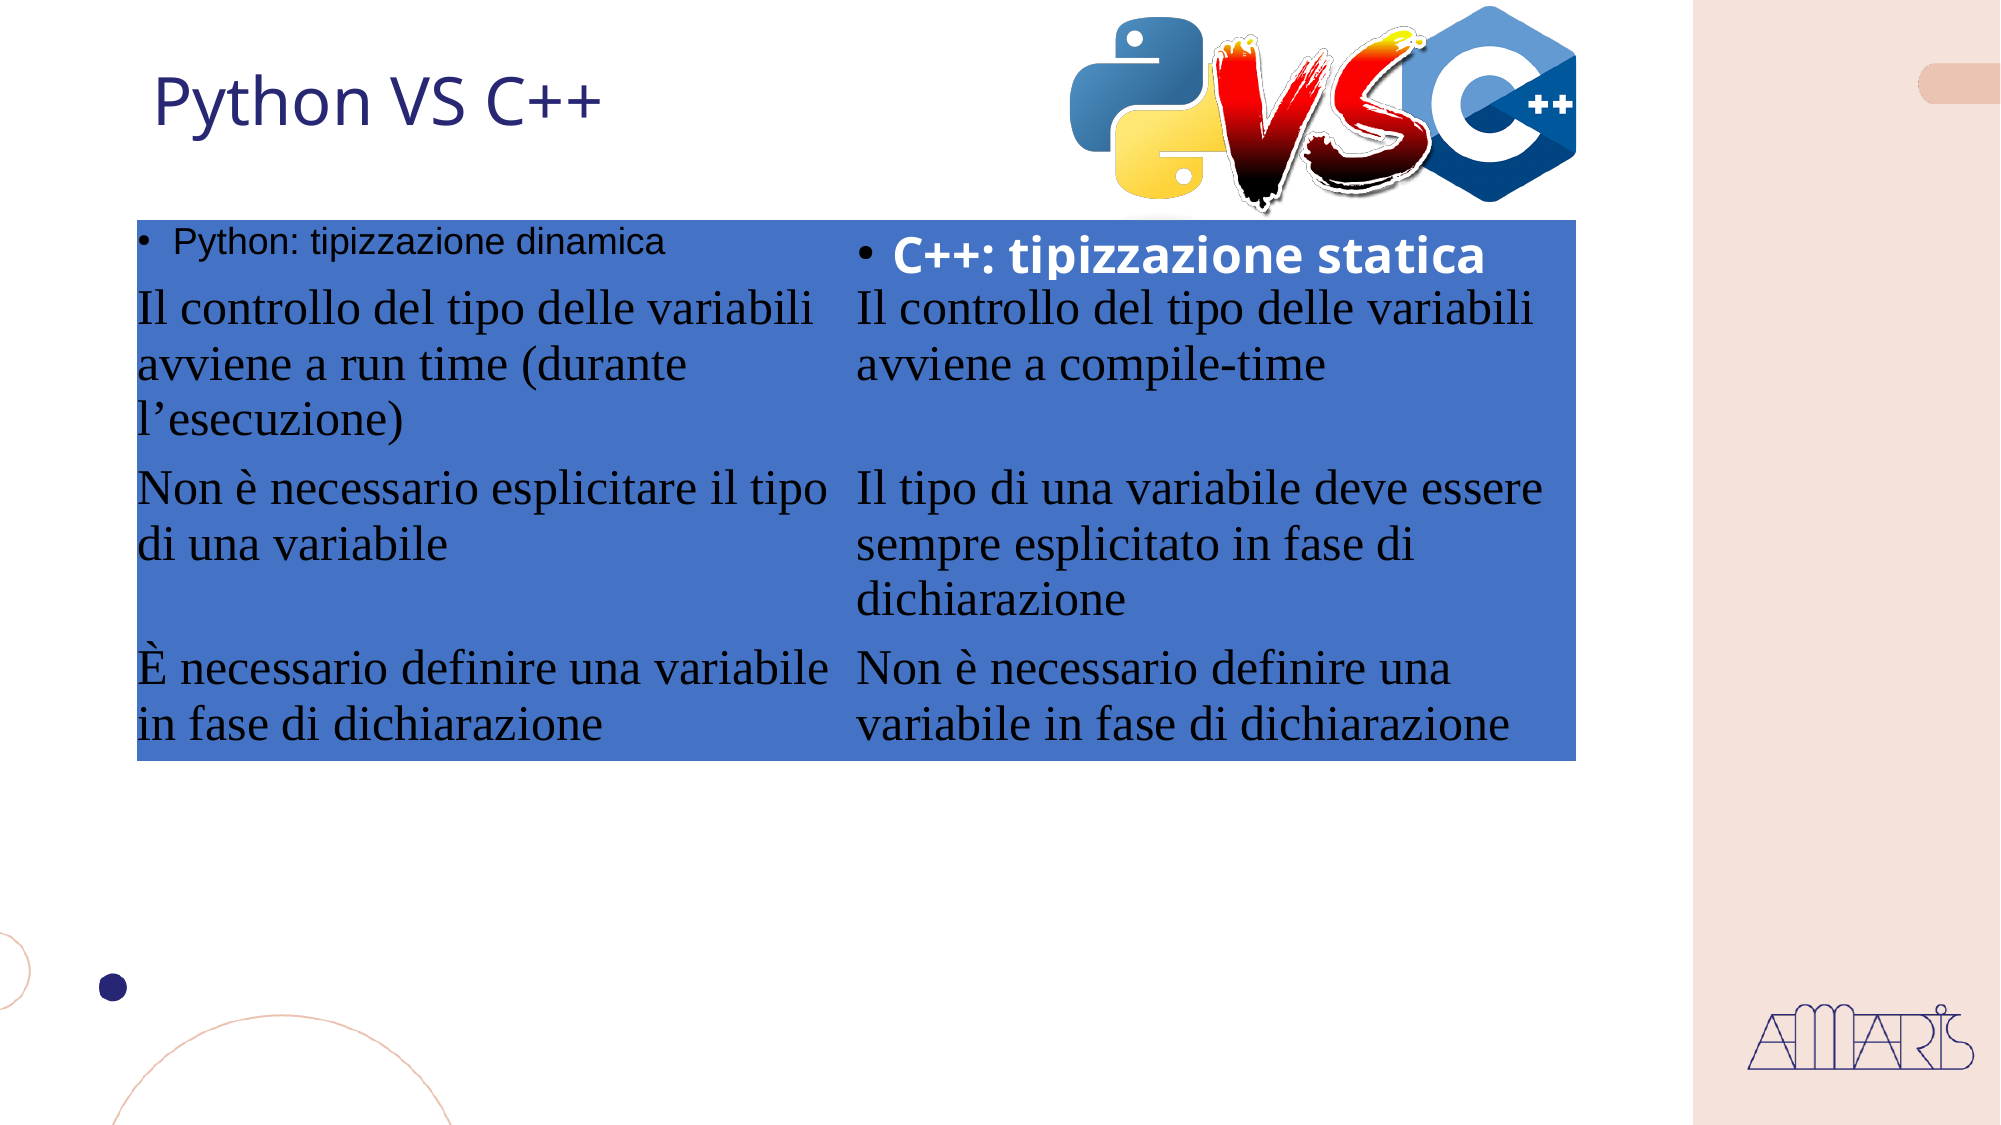

# Python VS C++
| Python: tipizzazione dinamica | C++: tipizzazione statica |
| --- | --- |
| Il controllo del tipo delle variabili avviene a run time (durante l’esecuzione) | Il controllo del tipo delle variabili avviene a compile-time |
| Non è necessario esplicitare il tipo di una variabile | Il tipo di una variabile deve essere sempre esplicitato in fase di dichiarazione |
| È necessario definire una variabile in fase di dichiarazione | Non è necessario definire una variabile in fase di dichiarazione |